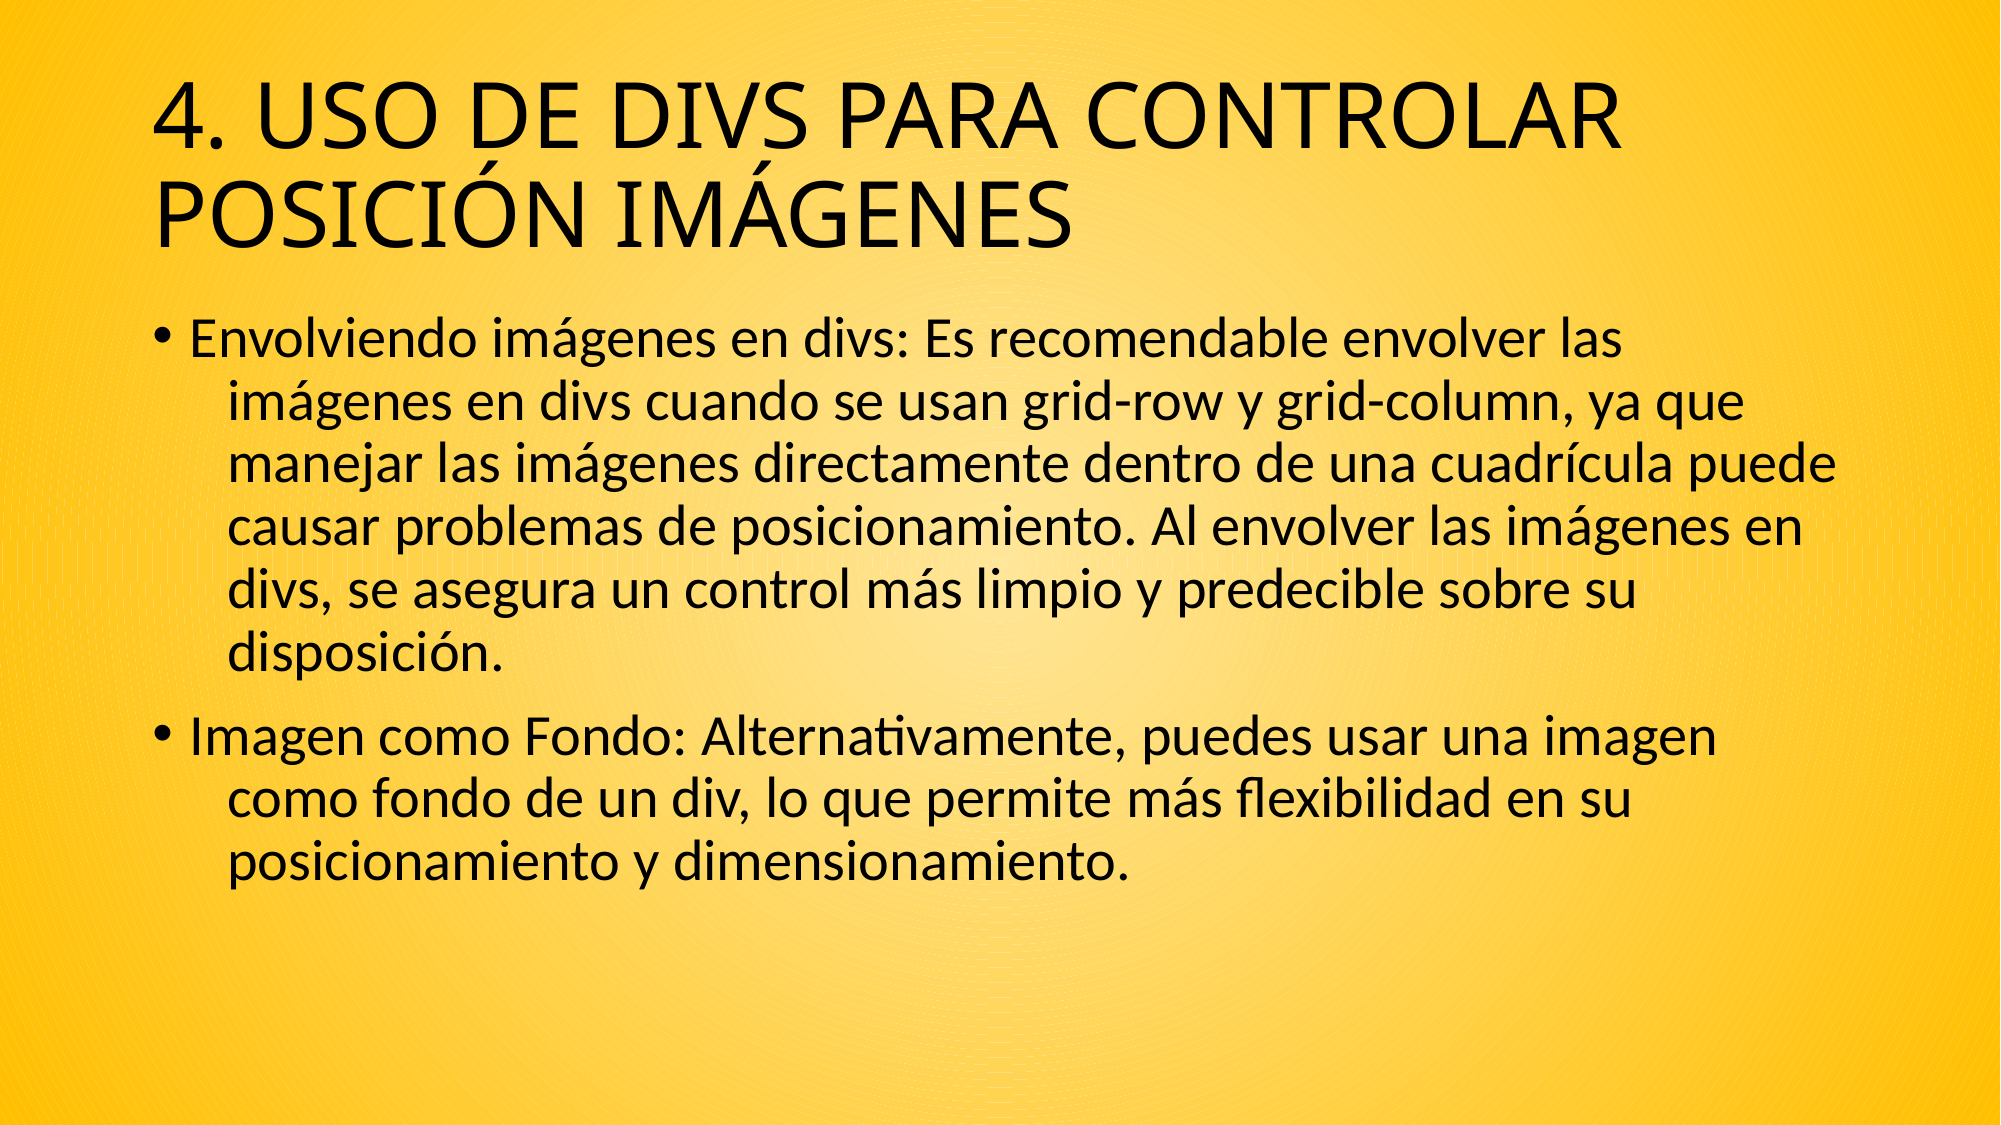

# 4. USO DE DIVS PARA CONTROLAR POSICIÓN IMÁGENES
Envolviendo imágenes en divs: Es recomendable envolver las imágenes en divs cuando se usan grid-row y grid-column, ya que manejar las imágenes directamente dentro de una cuadrícula puede causar problemas de posicionamiento. Al envolver las imágenes en divs, se asegura un control más limpio y predecible sobre su disposición.
Imagen como Fondo: Alternativamente, puedes usar una imagen como fondo de un div, lo que permite más flexibilidad en su posicionamiento y dimensionamiento.